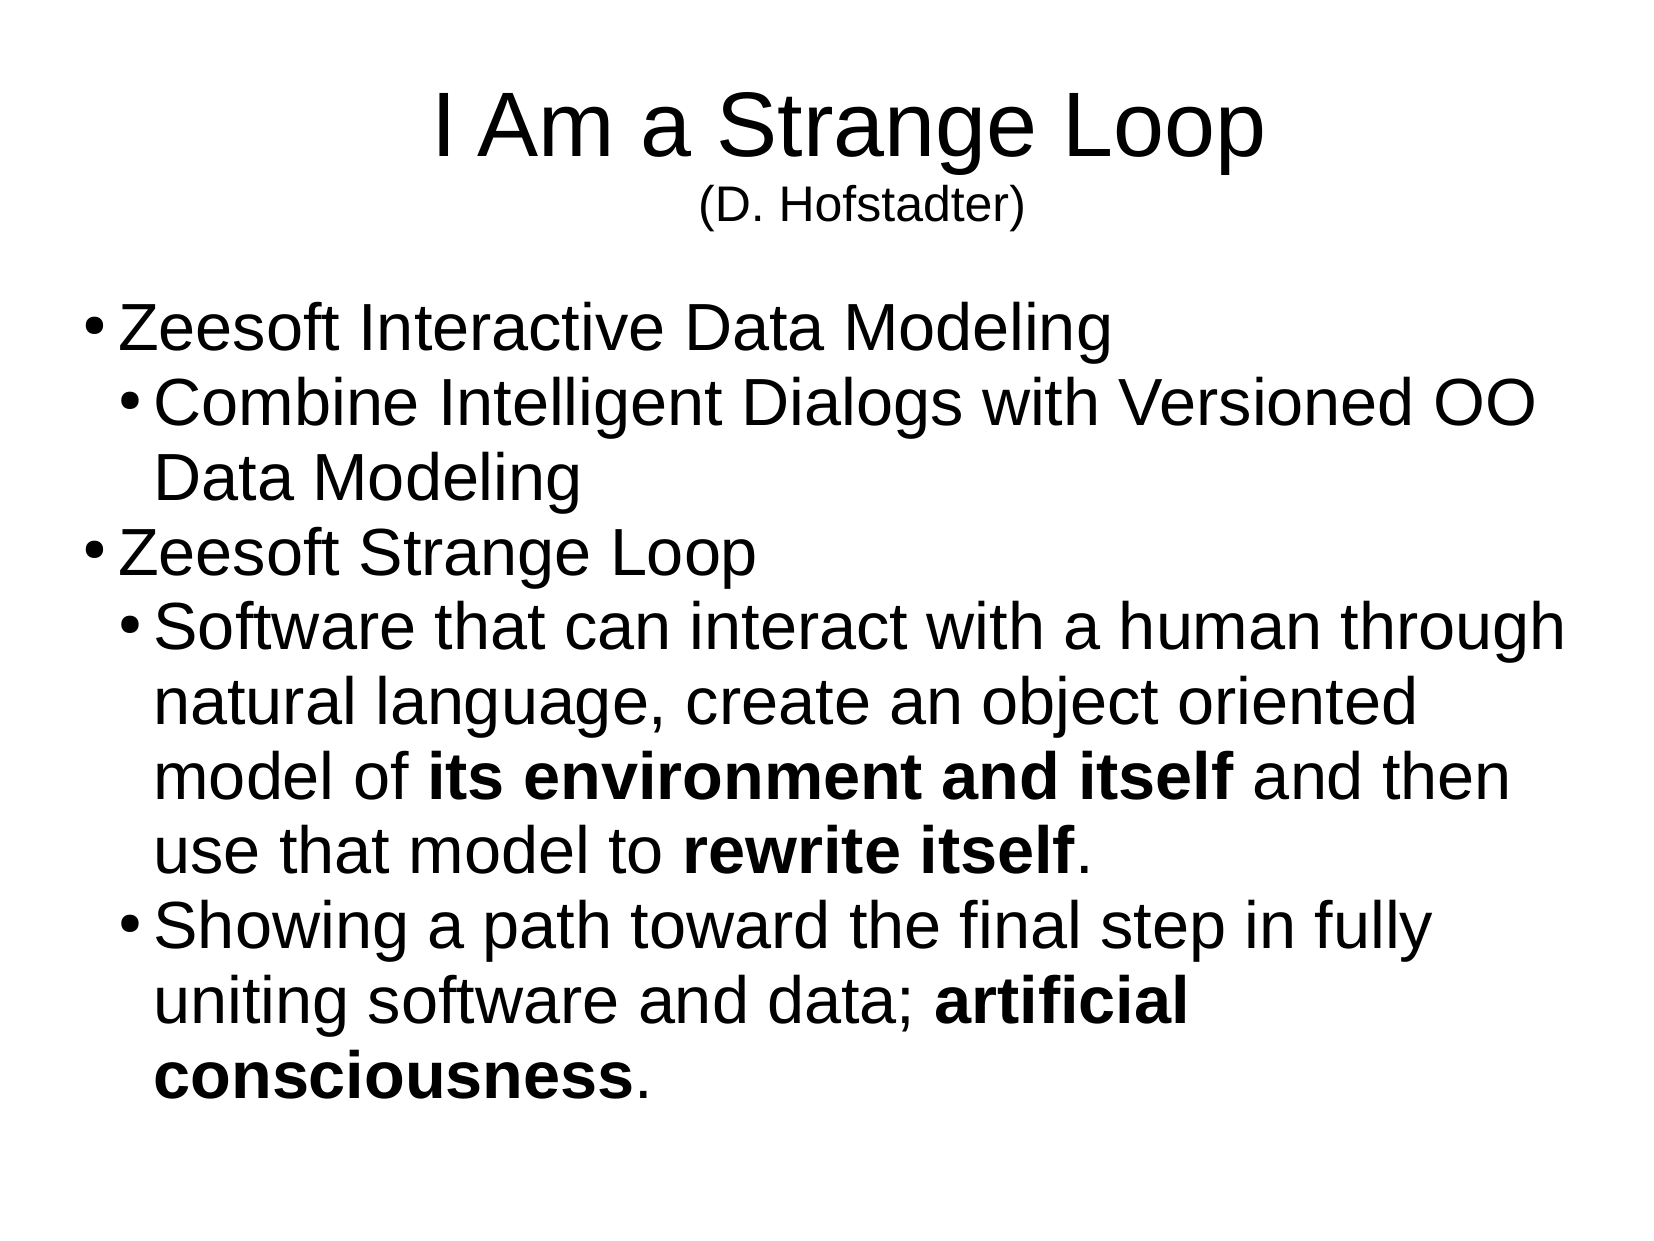

# I Am a Strange Loop (D. Hofstadter)
Zeesoft Interactive Data Modeling
Combine Intelligent Dialogs with Versioned OO Data Modeling
Zeesoft Strange Loop
Software that can interact with a human through natural language, create an object oriented model of its environment and itself and then use that model to rewrite itself.
Showing a path toward the final step in fully uniting software and data; artificial consciousness.